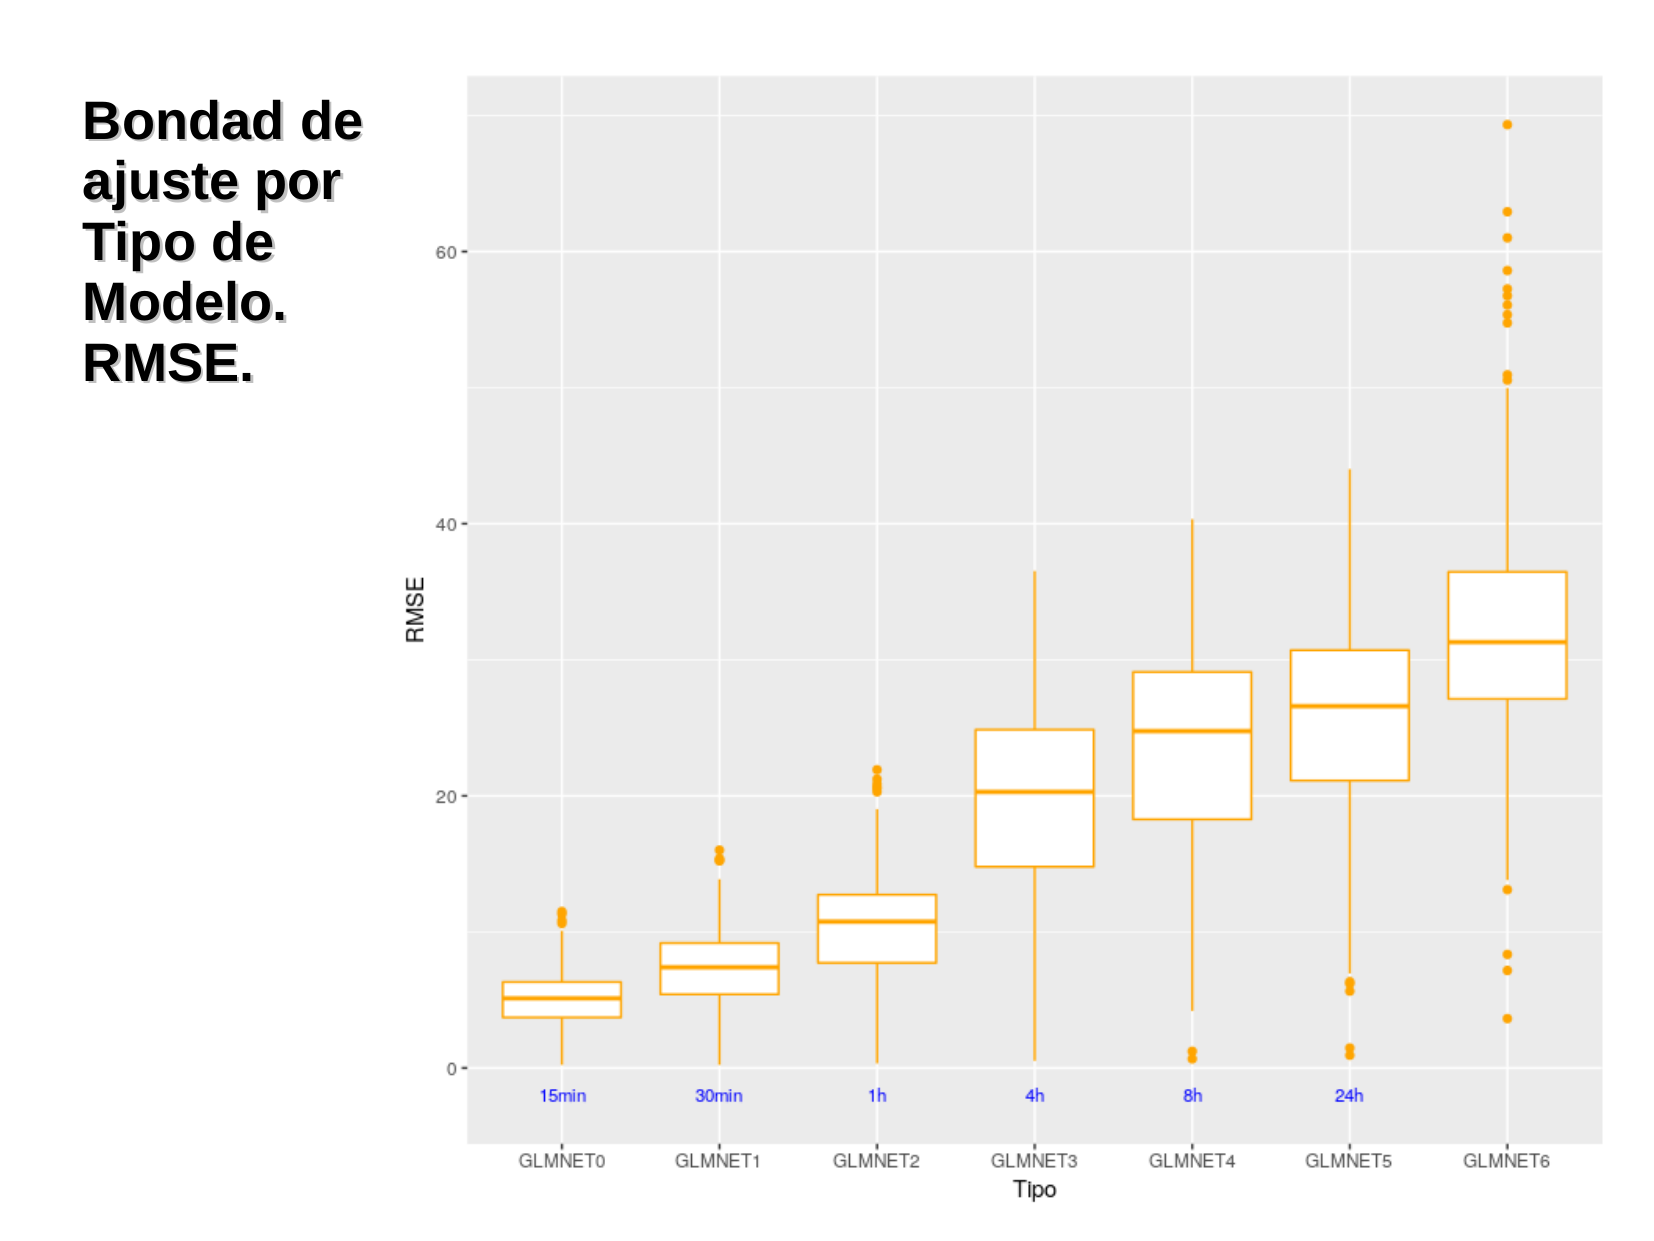

Bondad de
ajuste por
Tipo de
Modelo.
RMSE.